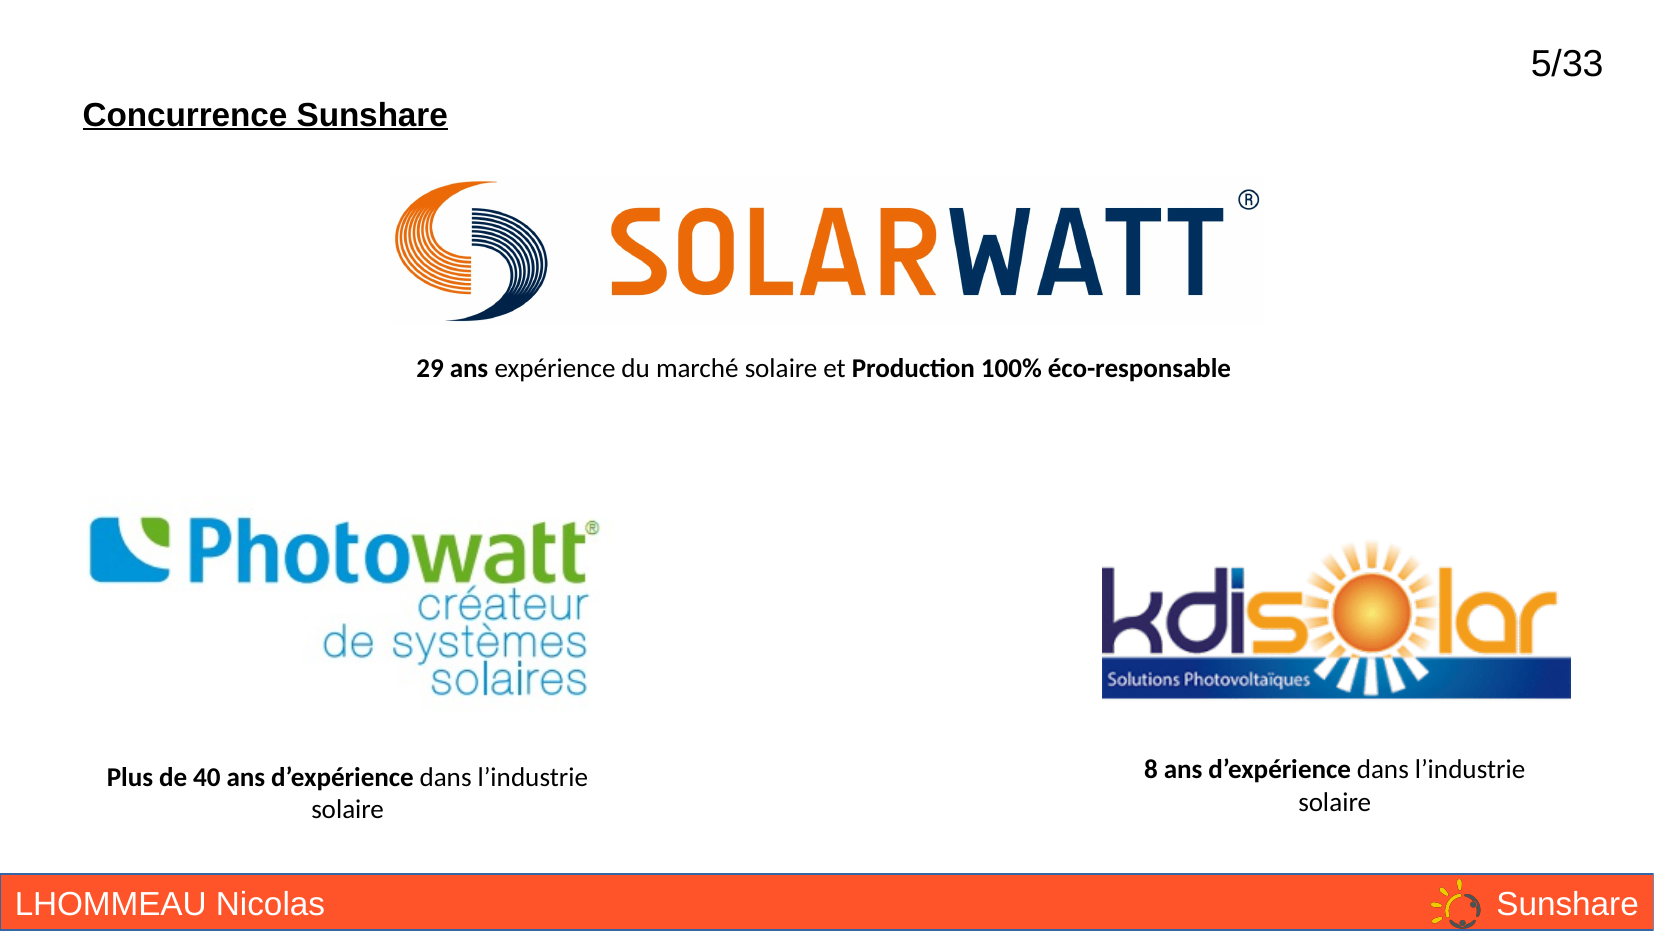

# Concurrence Sunshare
29 ans expérience du marché solaire et Production 100% éco-responsable
8 ans d’expérience dans l’industrie solaire
Plus de 40 ans d’expérience dans l’industrie solaire